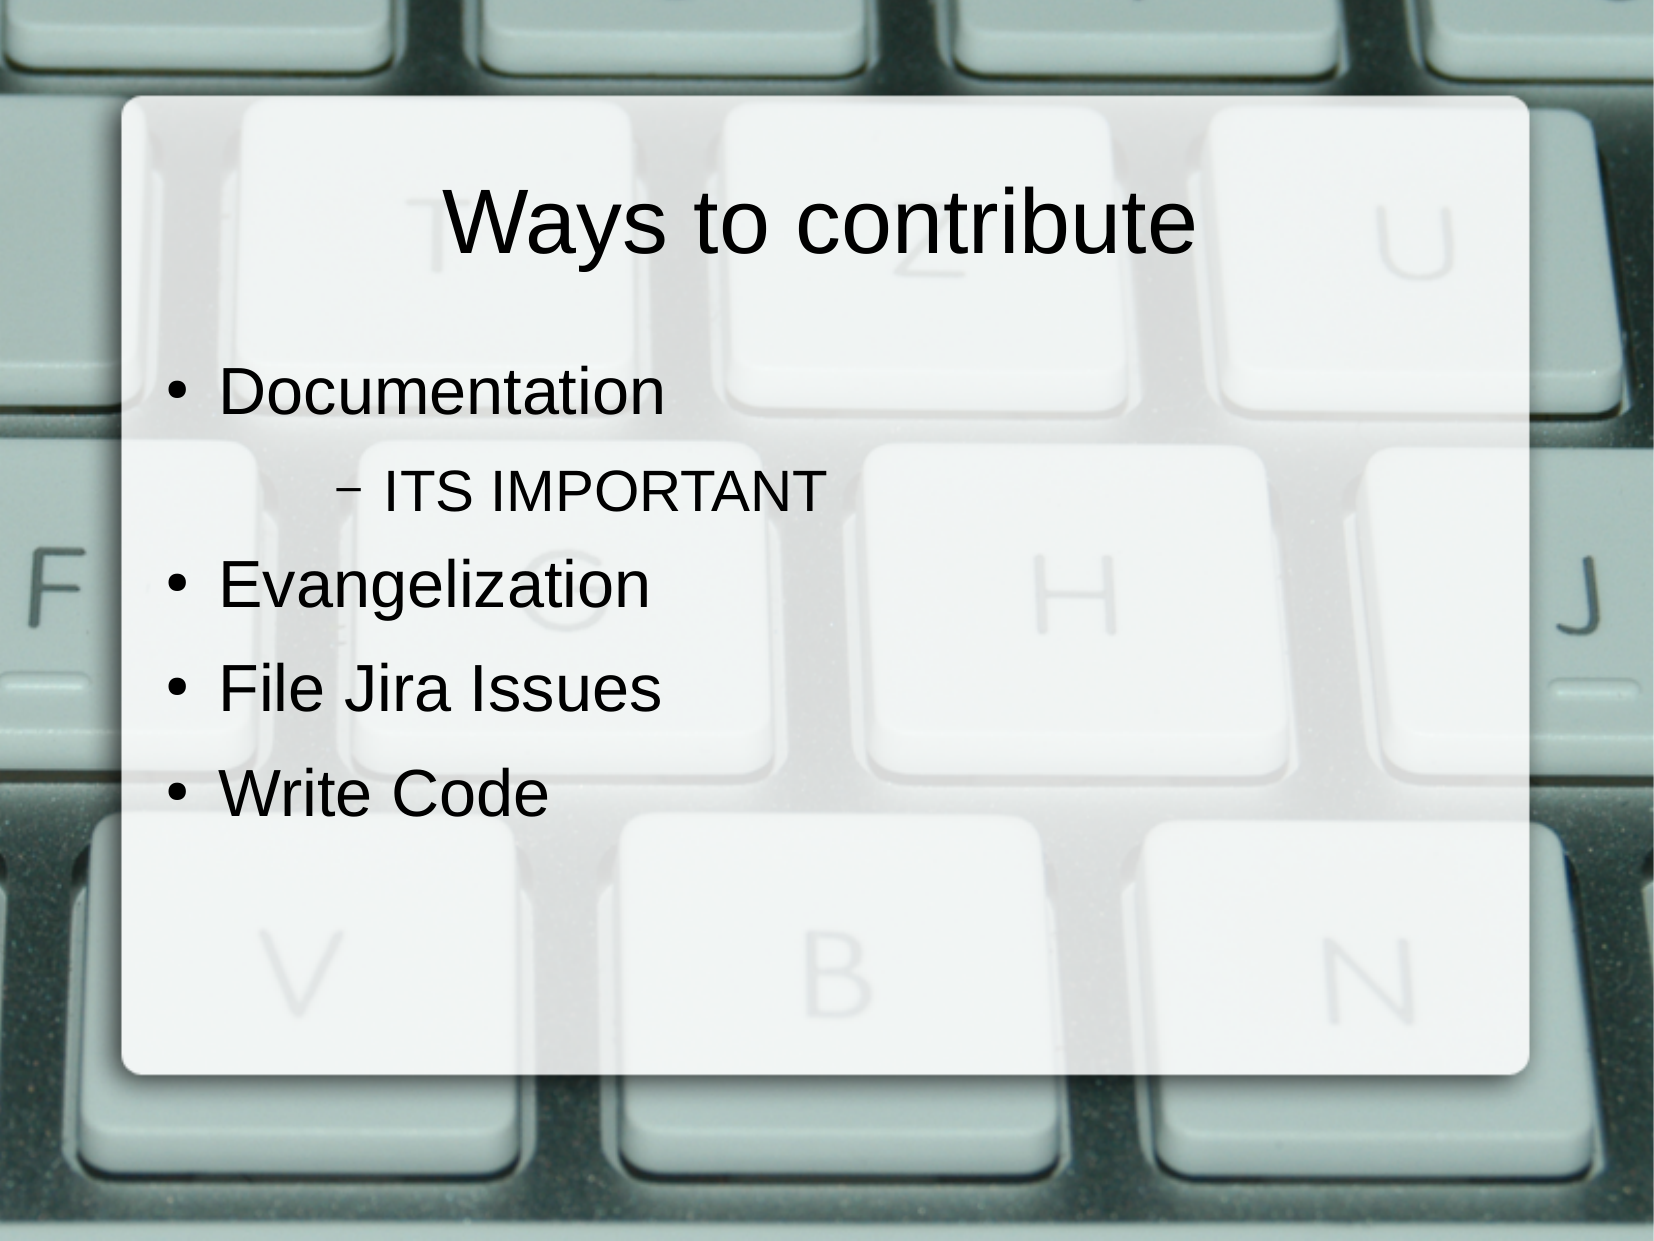

# Ways to contribute
Documentation
ITS IMPORTANT
Evangelization
File Jira Issues
Write Code